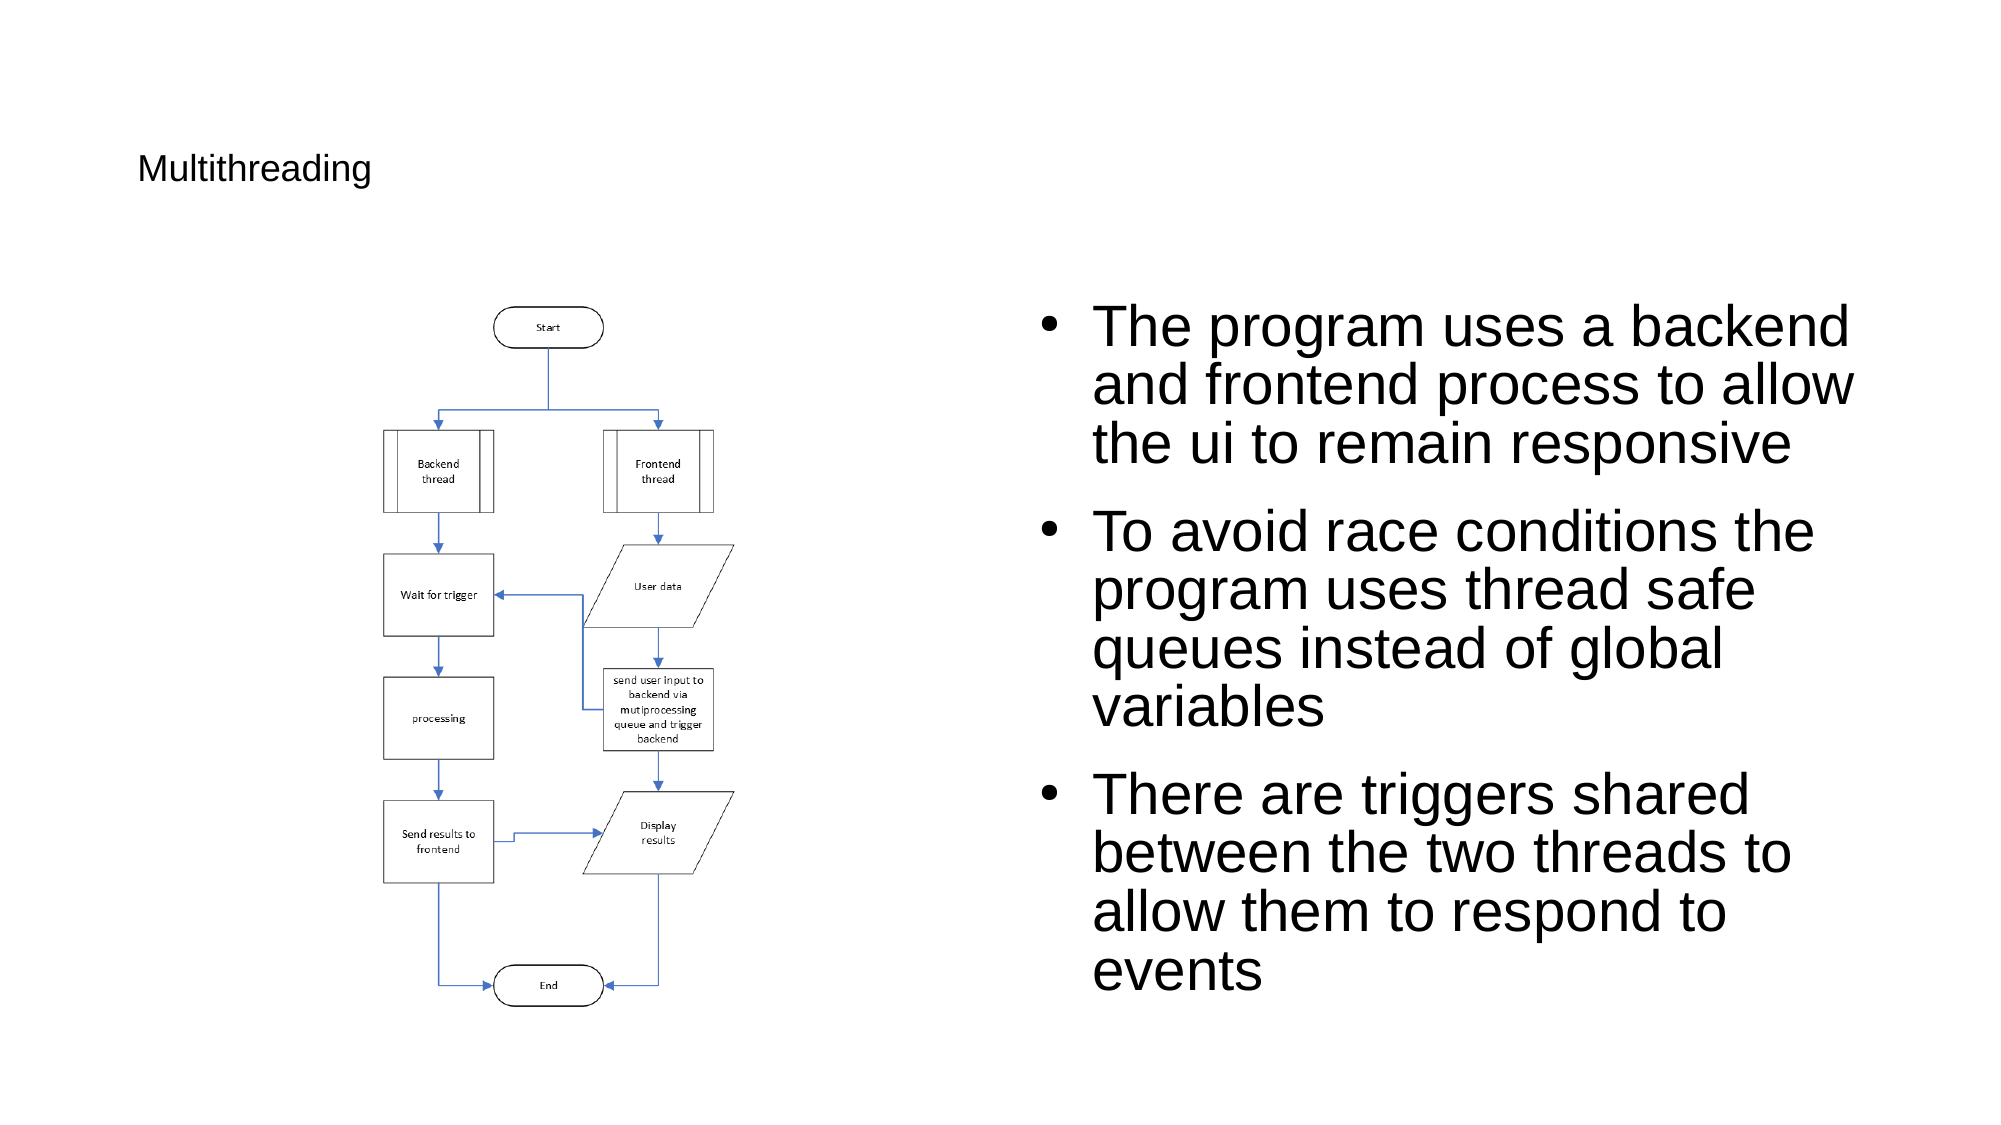

# Multithreading
The program uses a backend and frontend process to allow the ui to remain responsive
To avoid race conditions the program uses thread safe queues instead of global variables
There are triggers shared between the two threads to allow them to respond to events